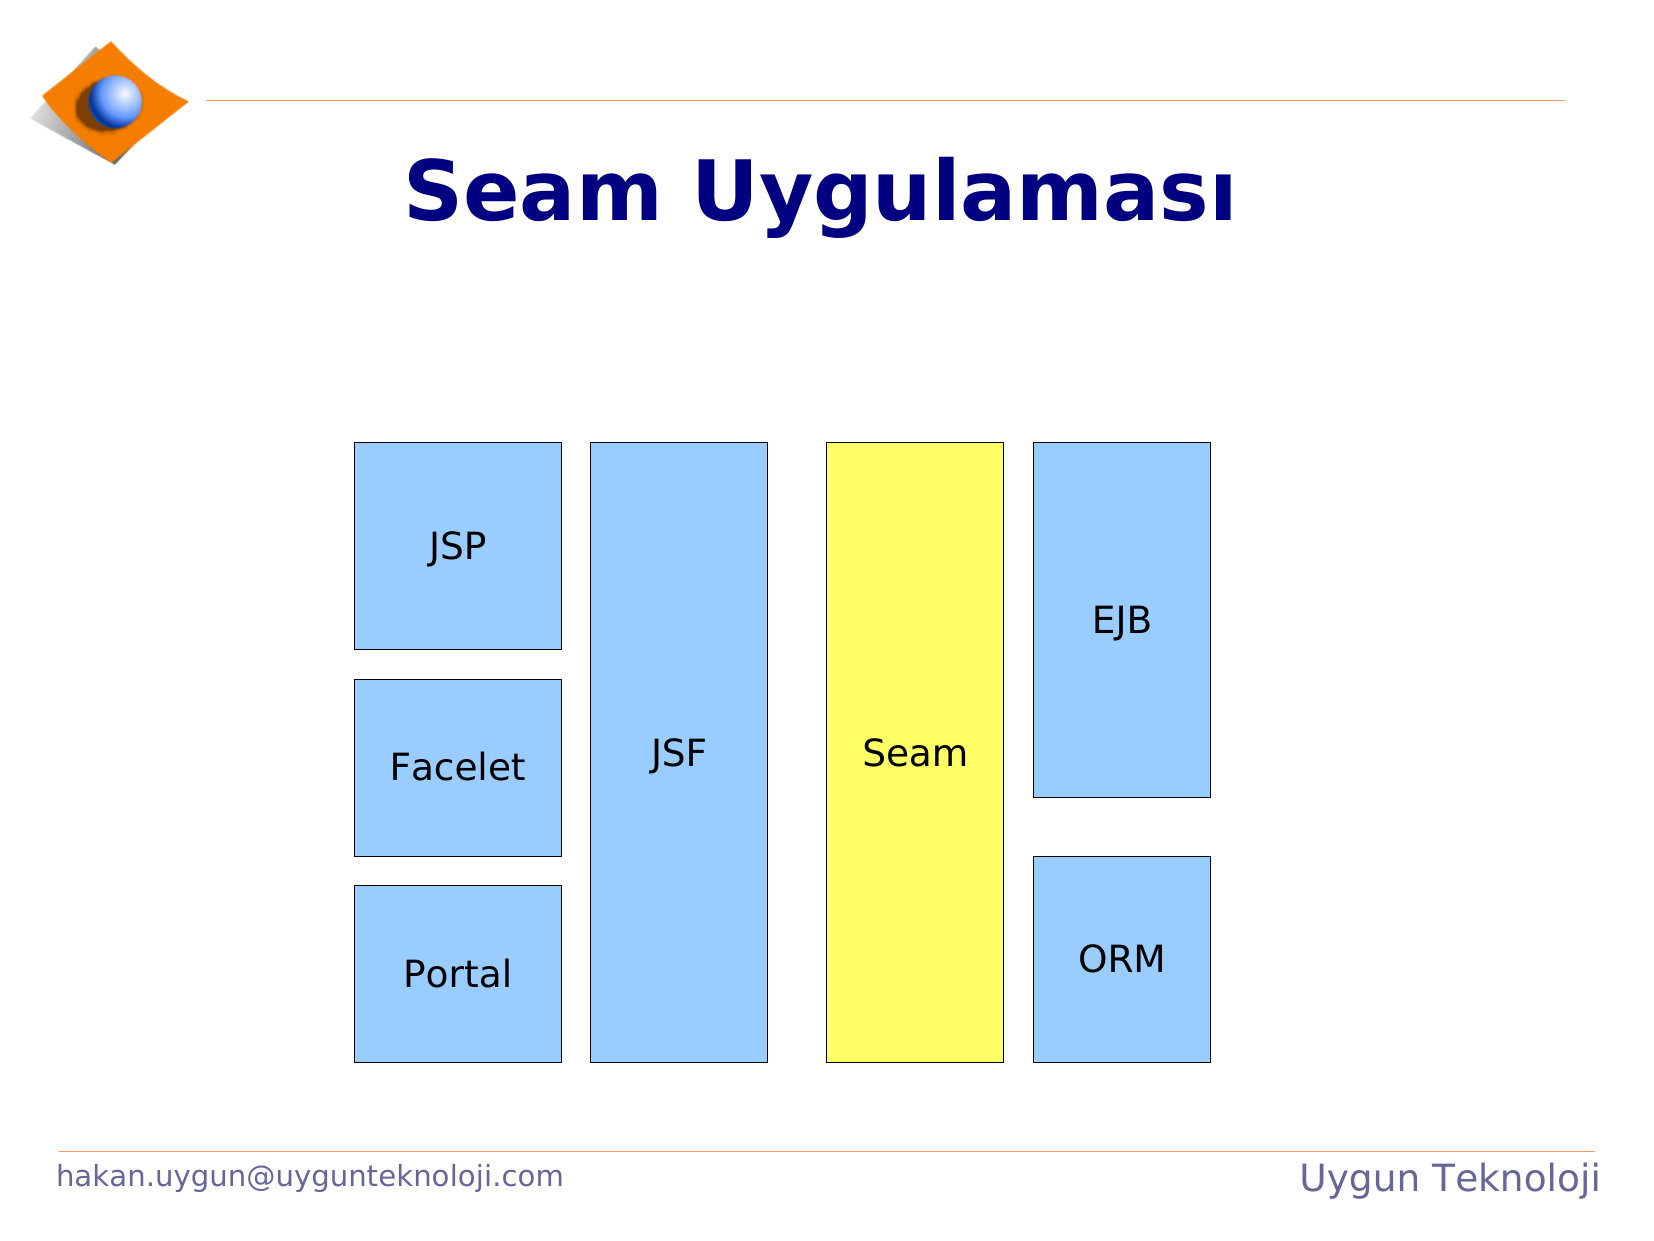

# Seam Uygulaması
JSP
JSF
Seam
EJB
Facelet
ORM
Portal